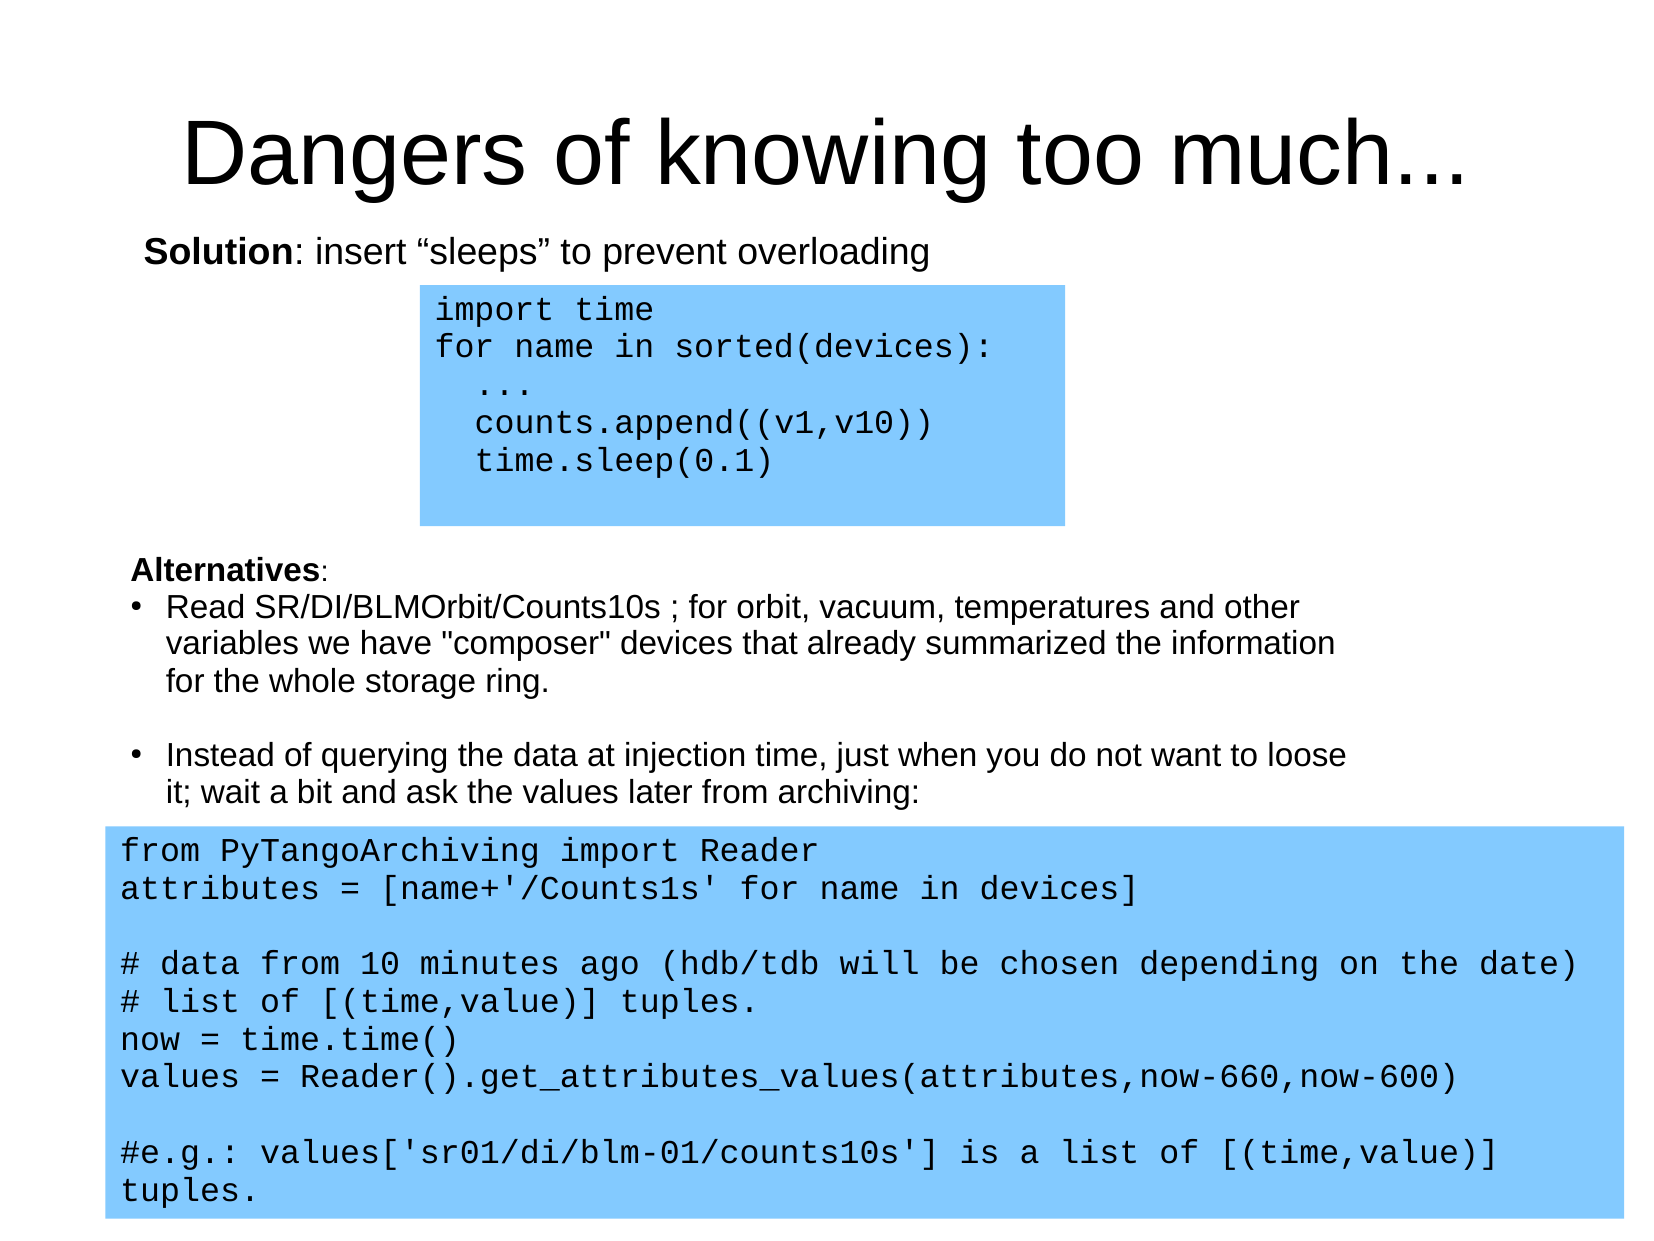

# Dangers of knowing too much...
Solution: insert “sleeps” to prevent overloading
import time
for name in sorted(devices):
 ...
 counts.append((v1,v10))
 time.sleep(0.1)
_*Crashing the Device Servers with scripts:*_
----
_*Solutions*_
But, we have a simple solution to the problem; remember to always add
sleeps in the loops (even if small):
import time
for name in sorted(devices):
 ...
 counts.append((v1,v10))
 *time.sleep(0.1)*
*
*This 100 ms delay will be enough in most cases to avoid overloading the
devices.
In this case you have two other solutions to get the values:
 - Read SR/DI/BLMOrbit/Counts10s ; for orbit, vacuum, temperatures and
other variables we have "composer" devices that already summarized the
information for the whole storage ring.
 - Instead of querying the data at injection time, just when you *do
not want* to loose it; wait a bit and ask the values later *from archiving*:
from PyTangoArchiving import Reader
attributes = [name+'/Counts1s' for name in devices]
#This call will get the data from 10 minutes ago (hdb/tdb will be chosen depending on the date)
now = time.time()
values = Reader().get_attributes_values(attributes,now-660,now-600)
values['sr01/di/blm-01/counts10s'] will contain a list of [(time,value)] tuples.
Linux time epoch can be converted to human dates using the function
*time.ctime(t)
*
time.ctime(1466070367) => 'Thu Jun 16 11:46:20 2016'
It is equivalent to calling *archiving2csv *from console
archiving2csv bl01/di/blm-01/counts1s bl01/di/blm-02/counts1s ... "2016-06-01" "2016-06-02" filename.csv
----
_*Summary:*_
This problem will appear always that you have multiple clients accessing
data from the same devices.
Thus, if you open a Taurus GUI with 400 attributes from the RF; you may
expect all the other RF GUI's to hung and being unable to get the data.
Advice: As long as you try to access simultaneously more than 100
attributes; better contact controls to test it before using it.
Advice2: Avoid leaving scripts unsupervised on beamline days unless you
have verified that it doesn't affect other GUI's.
Alternatives:
Read SR/DI/BLMOrbit/Counts10s ; for orbit, vacuum, temperatures and other variables we have "composer" devices that already summarized the information for the whole storage ring.
Instead of querying the data at injection time, just when you do not want to loose it; wait a bit and ask the values later from archiving:
from PyTangoArchiving import Reader
attributes = [name+'/Counts1s' for name in devices]
# data from 10 minutes ago (hdb/tdb will be chosen depending on the date)
# list of [(time,value)] tuples.
now = time.time()
values = Reader().get_attributes_values(attributes,now-660,now-600)
#e.g.: values['sr01/di/blm-01/counts10s'] is a list of [(time,value)] tuples.